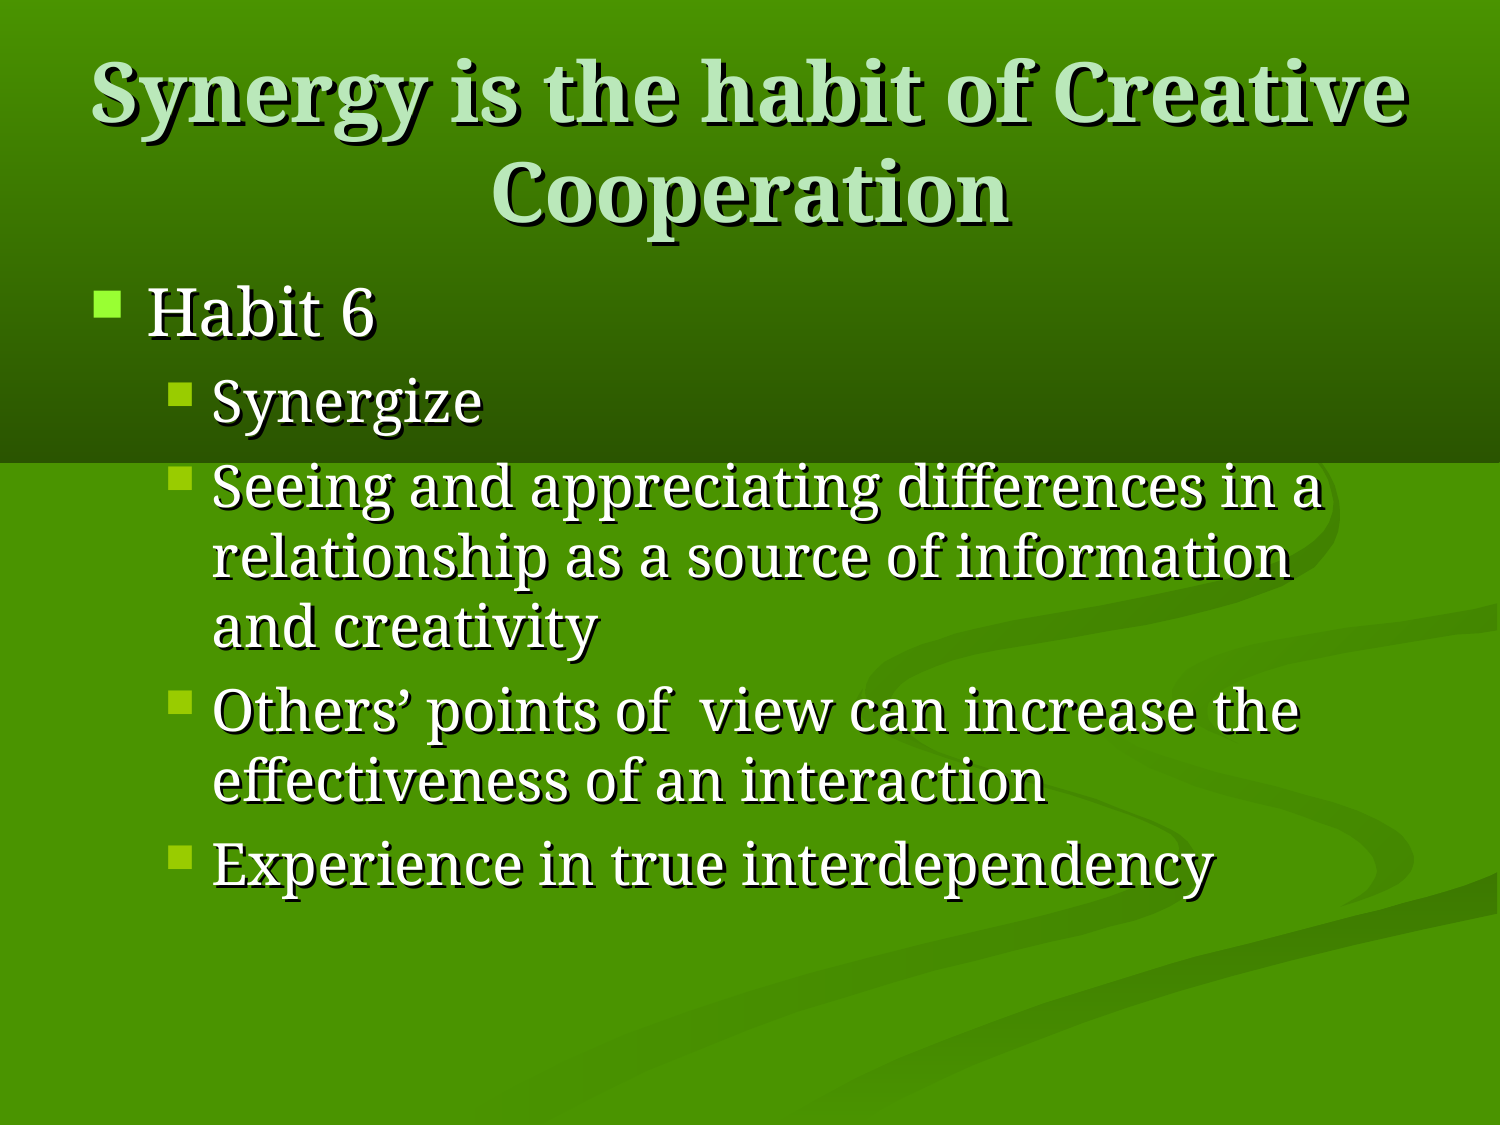

# Synergy is the habit of Creative Cooperation
Habit 6
Synergize
Seeing and appreciating differences in a relationship as a source of information and creativity
Others’ points of view can increase the effectiveness of an interaction
Experience in true interdependency